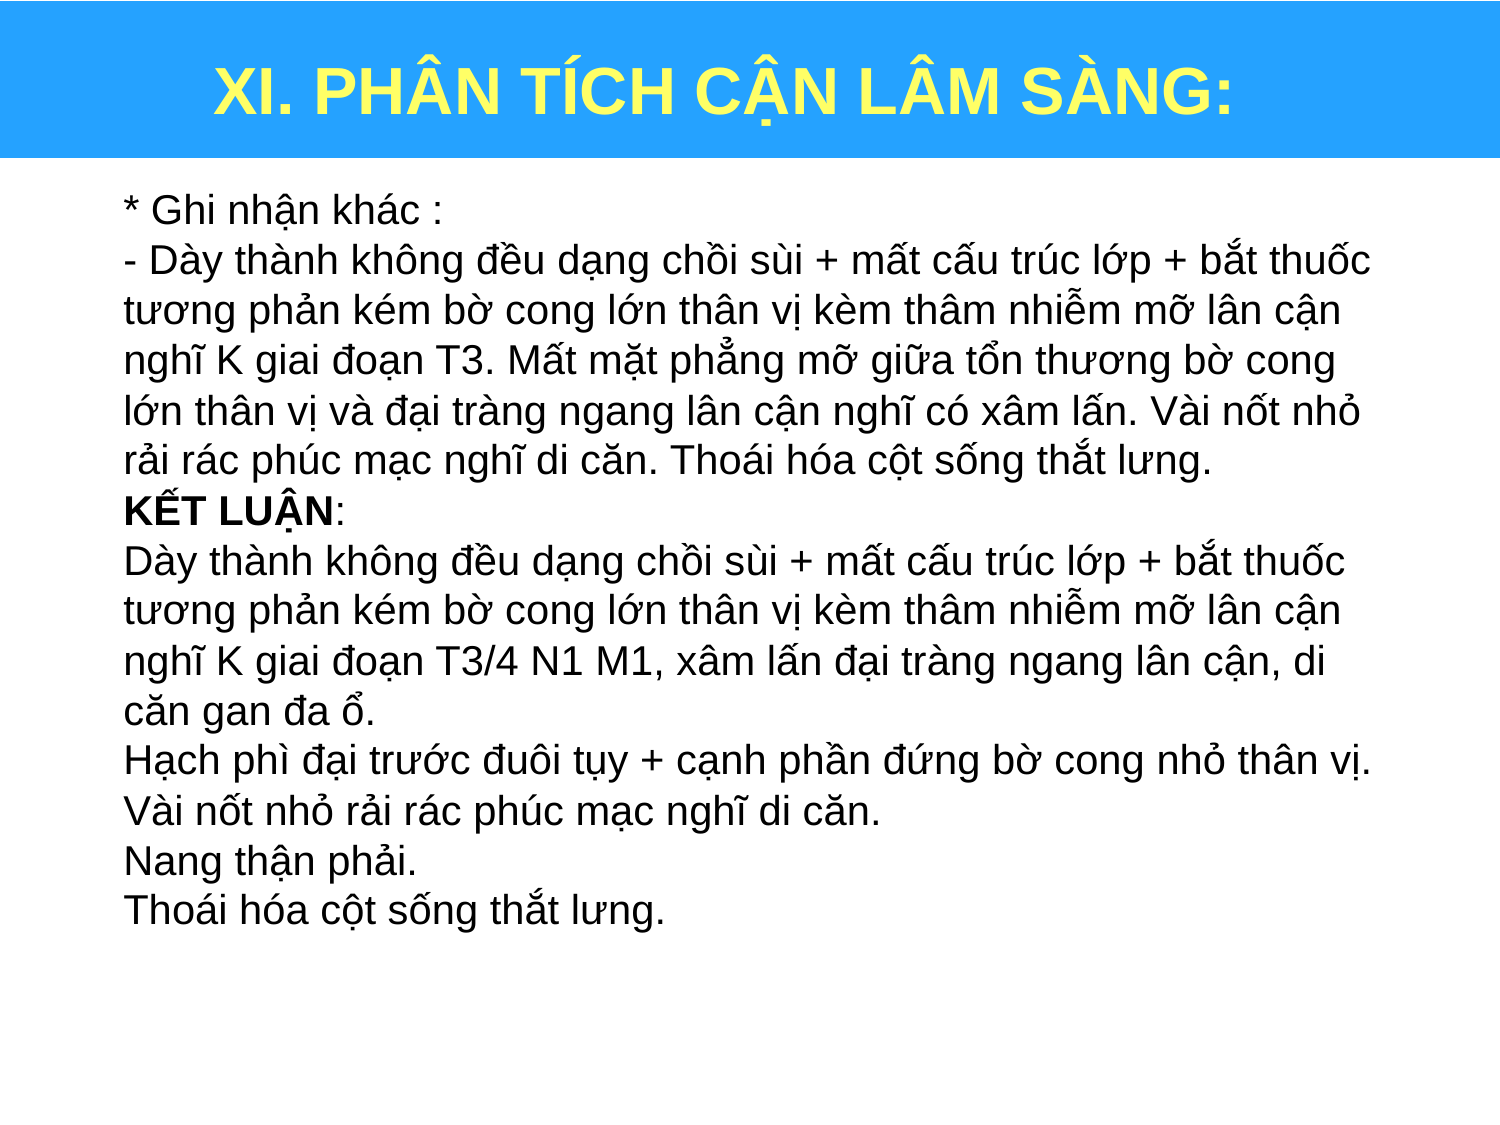

# XI. PHÂN TÍCH CẬN LÂM SÀNG:
* Ghi nhận khác :​
- Dày thành không đều dạng chồi sùi + mất cấu trúc lớp + bắt thuốc tương phản kém bờ cong lớn thân vị kèm thâm nhiễm mỡ lân cận nghĩ K giai đoạn T3. Mất mặt phẳng mỡ giữa tổn thương bờ cong lớn thân vị và đại tràng ngang lân cận nghĩ có xâm lấn. Vài nốt nhỏ rải rác phúc mạc nghĩ di căn. Thoái hóa cột sống thắt lưng.
KẾT LUẬN:
Dày thành không đều dạng chồi sùi + mất cấu trúc lớp + bắt thuốc tương phản kém bờ cong lớn thân vị kèm thâm nhiễm mỡ lân cận nghĩ K giai đoạn T3/4 N1 M1, xâm lấn đại tràng ngang lân cận, di căn gan đa ổ.
Hạch phì đại trước đuôi tụy + cạnh phần đứng bờ cong nhỏ thân vị. Vài nốt nhỏ rải rác phúc mạc nghĩ di căn.
Nang thận phải.
Thoái hóa cột sống thắt lưng.